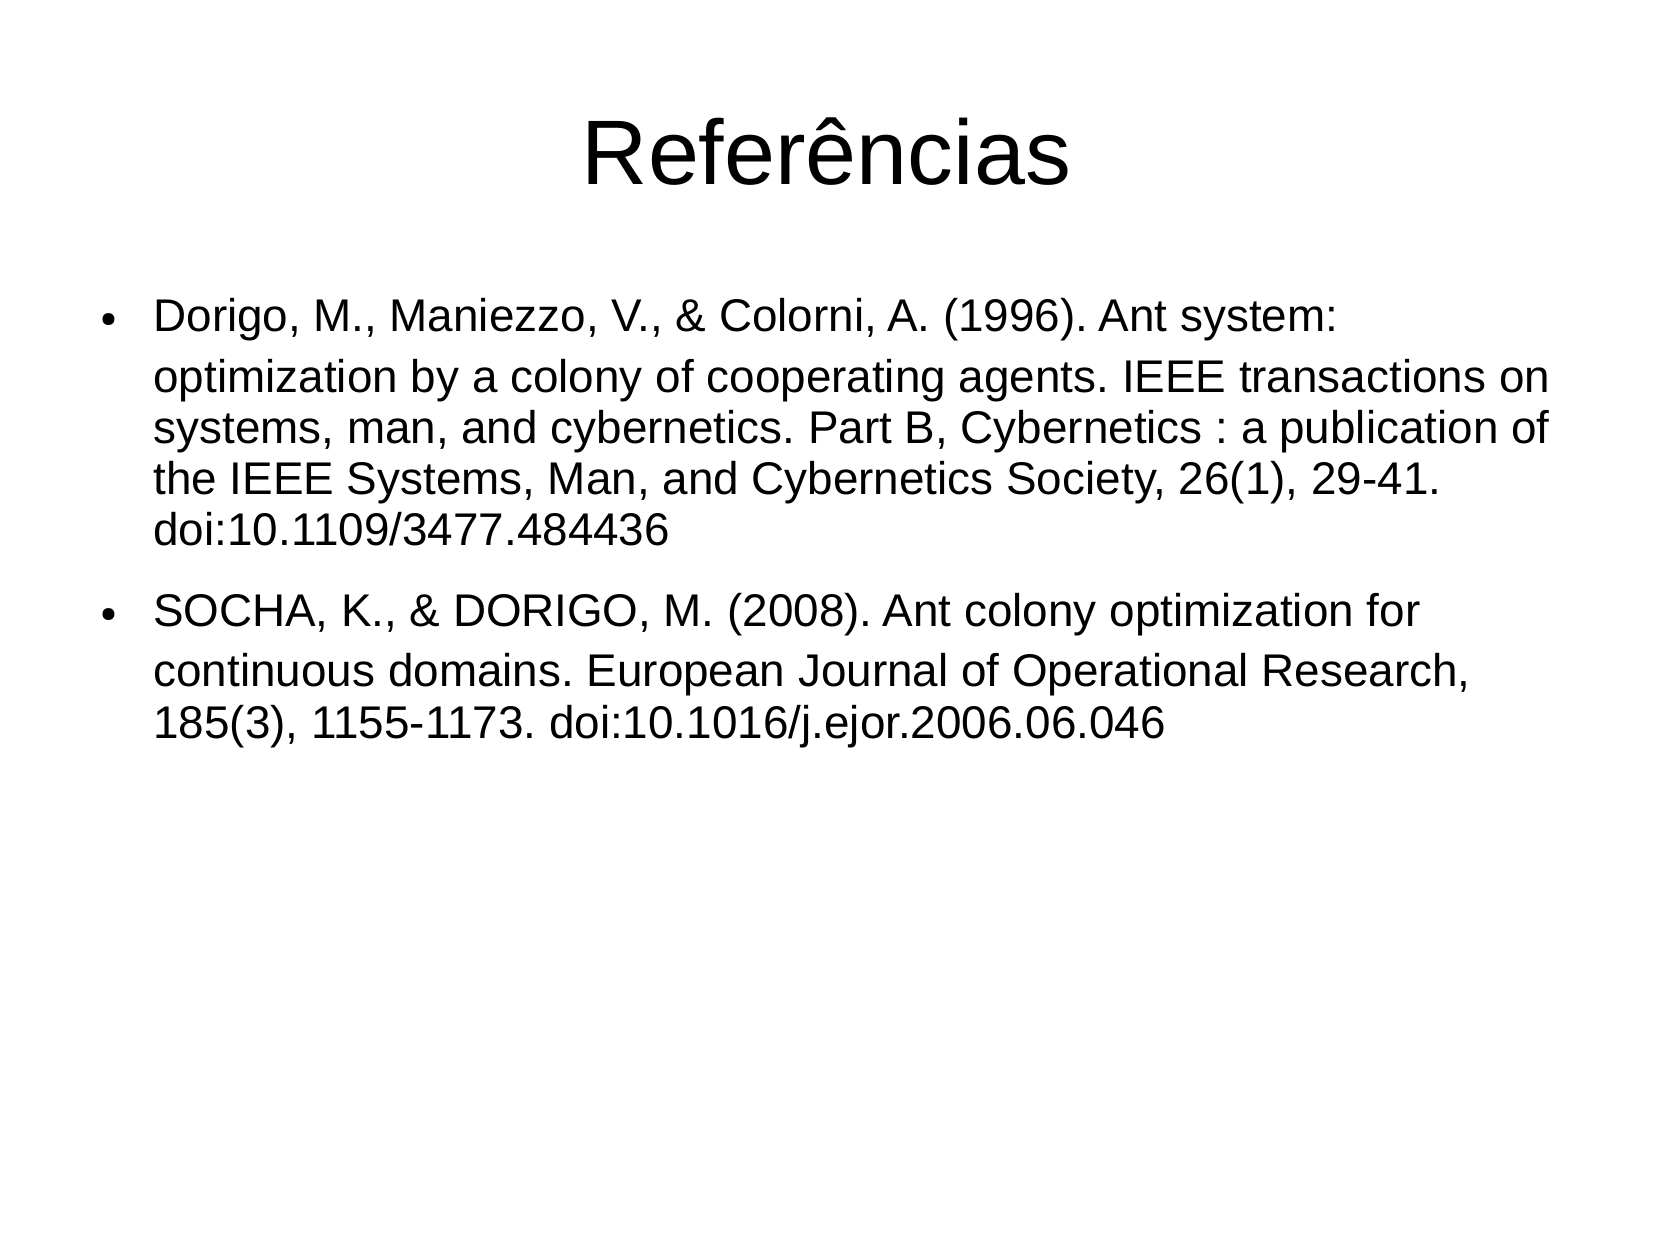

# Referências
﻿Dorigo, M., Maniezzo, V., & Colorni, A. (1996). Ant system: optimization by a colony of cooperating agents. IEEE transactions on systems, man, and cybernetics. Part B, Cybernetics : a publication of the IEEE Systems, Man, and Cybernetics Society, 26(1), 29-41. doi:10.1109/3477.484436
﻿SOCHA, K., & DORIGO, M. (2008). Ant colony optimization for continuous domains. European Journal of Operational Research, 185(3), 1155-1173. doi:10.1016/j.ejor.2006.06.046